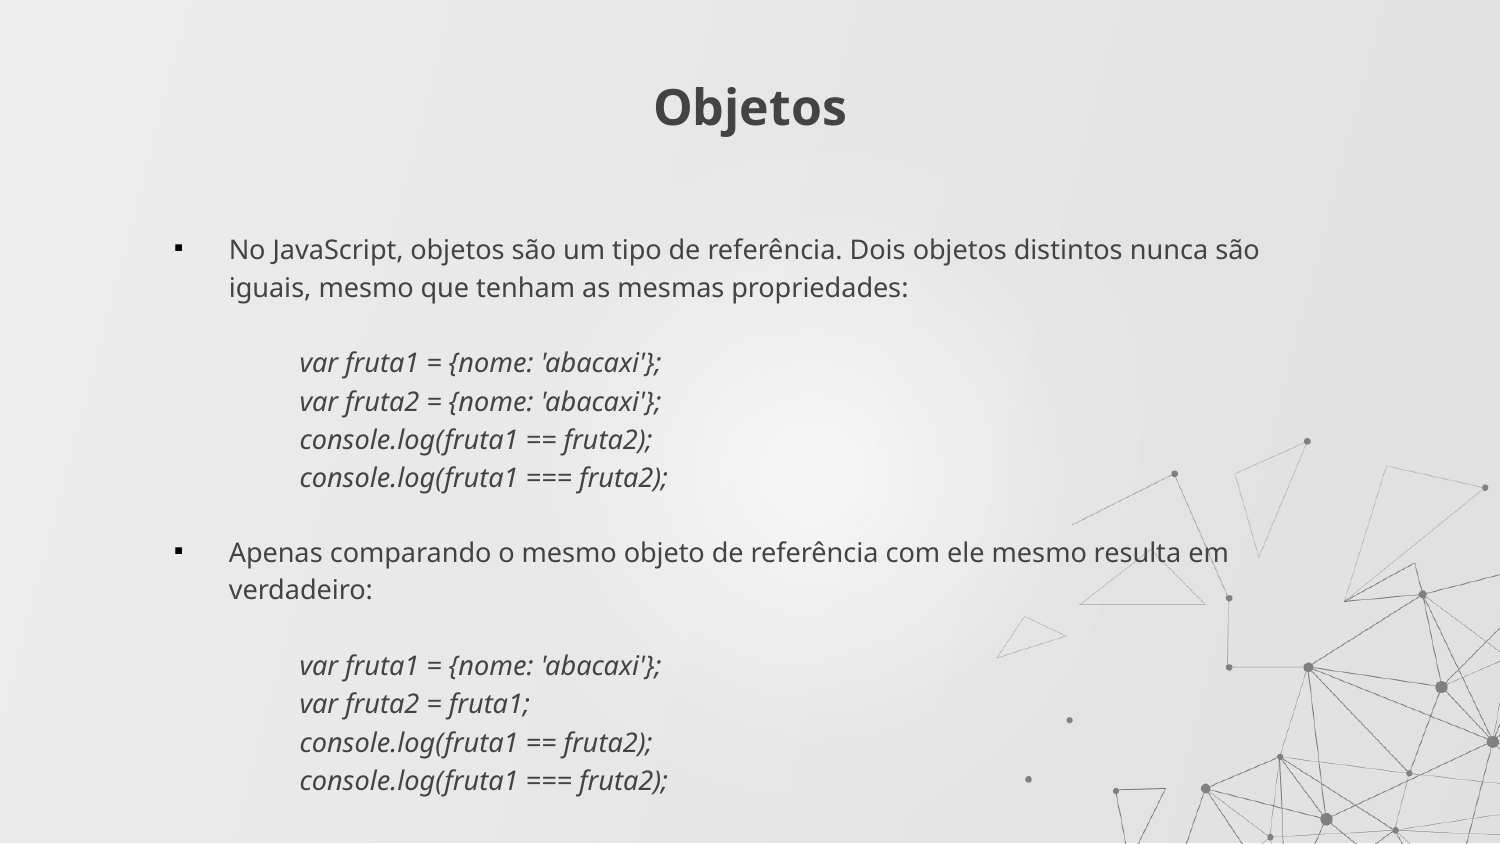

Objetos
# No JavaScript, objetos são um tipo de referência. Dois objetos distintos nunca são iguais, mesmo que tenham as mesmas propriedades:
var fruta1 = {nome: 'abacaxi'};
var fruta2 = {nome: 'abacaxi'};
console.log(fruta1 == fruta2);
console.log(fruta1 === fruta2);
Apenas comparando o mesmo objeto de referência com ele mesmo resulta em verdadeiro:
var fruta1 = {nome: 'abacaxi'};
var fruta2 = fruta1;
console.log(fruta1 == fruta2);
console.log(fruta1 === fruta2);